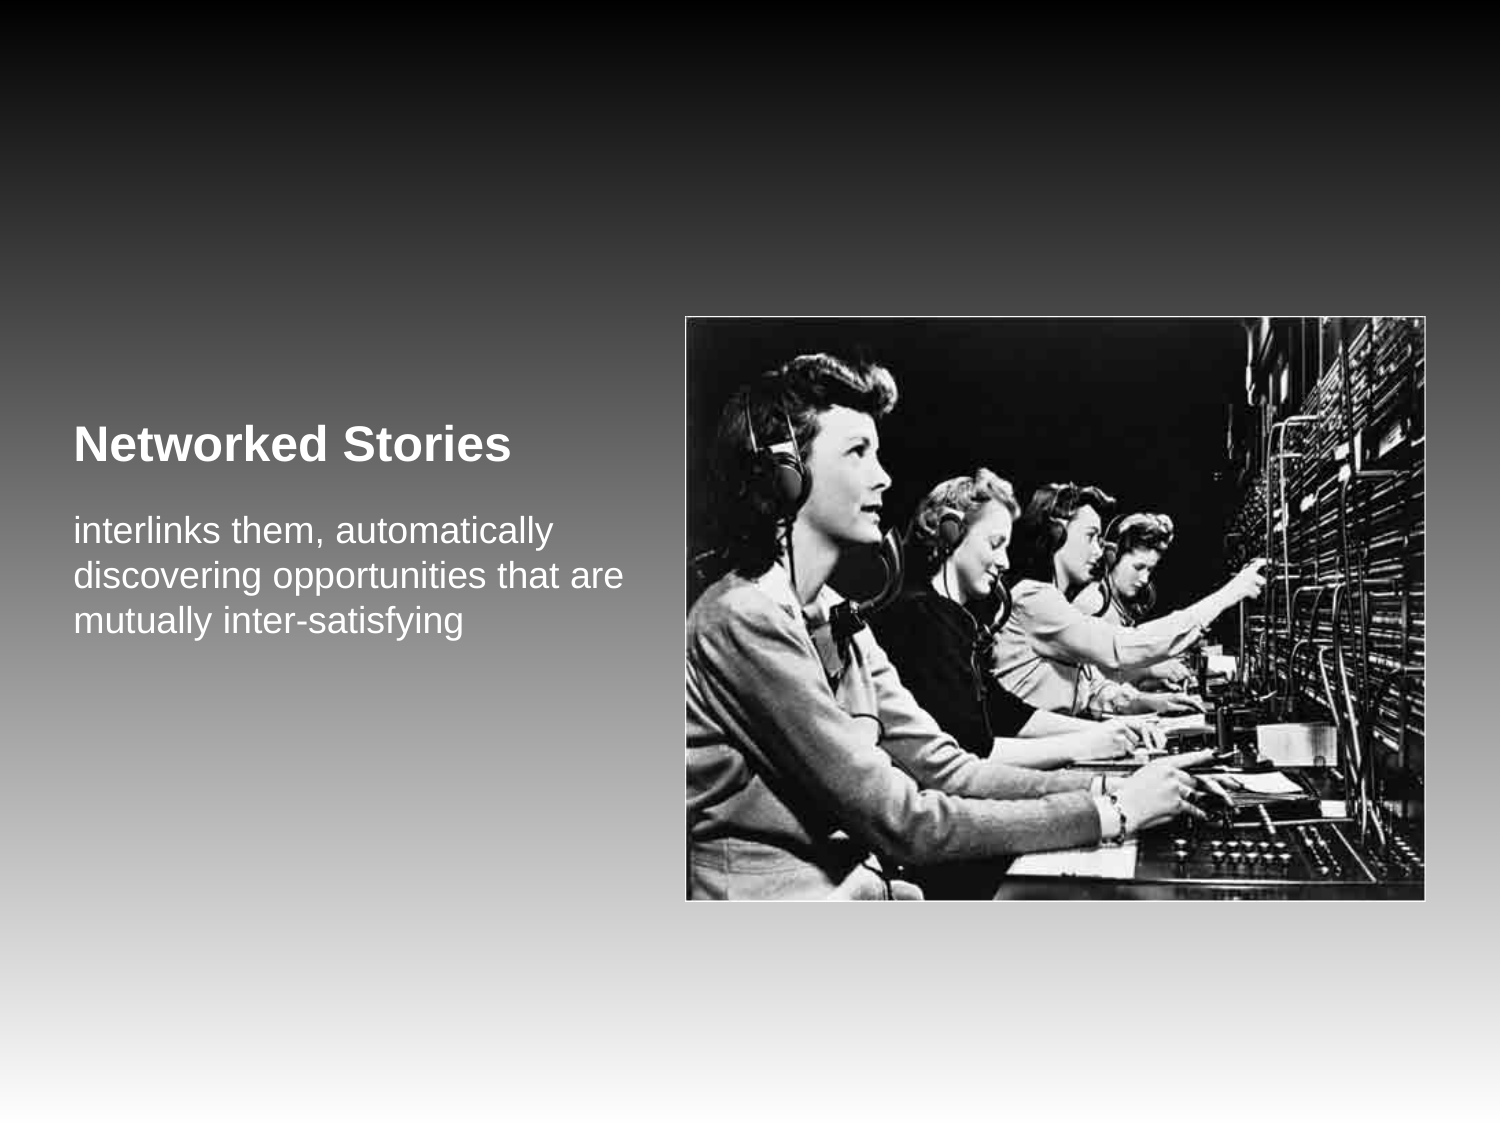

Title “Acheiving Better Mutual Inter-Satisfaction” (?)
Our stories guide us; our dreams drive us.
But sometimes the hardest part of achieving our dreams is finding and connecting with people who dream the same dreams. We find ourselves alone, relying on our individual means, and dreams seem out of reach.
Networked Stories
interlinks them, automatically discovering opportunities that are mutually inter-satisfying